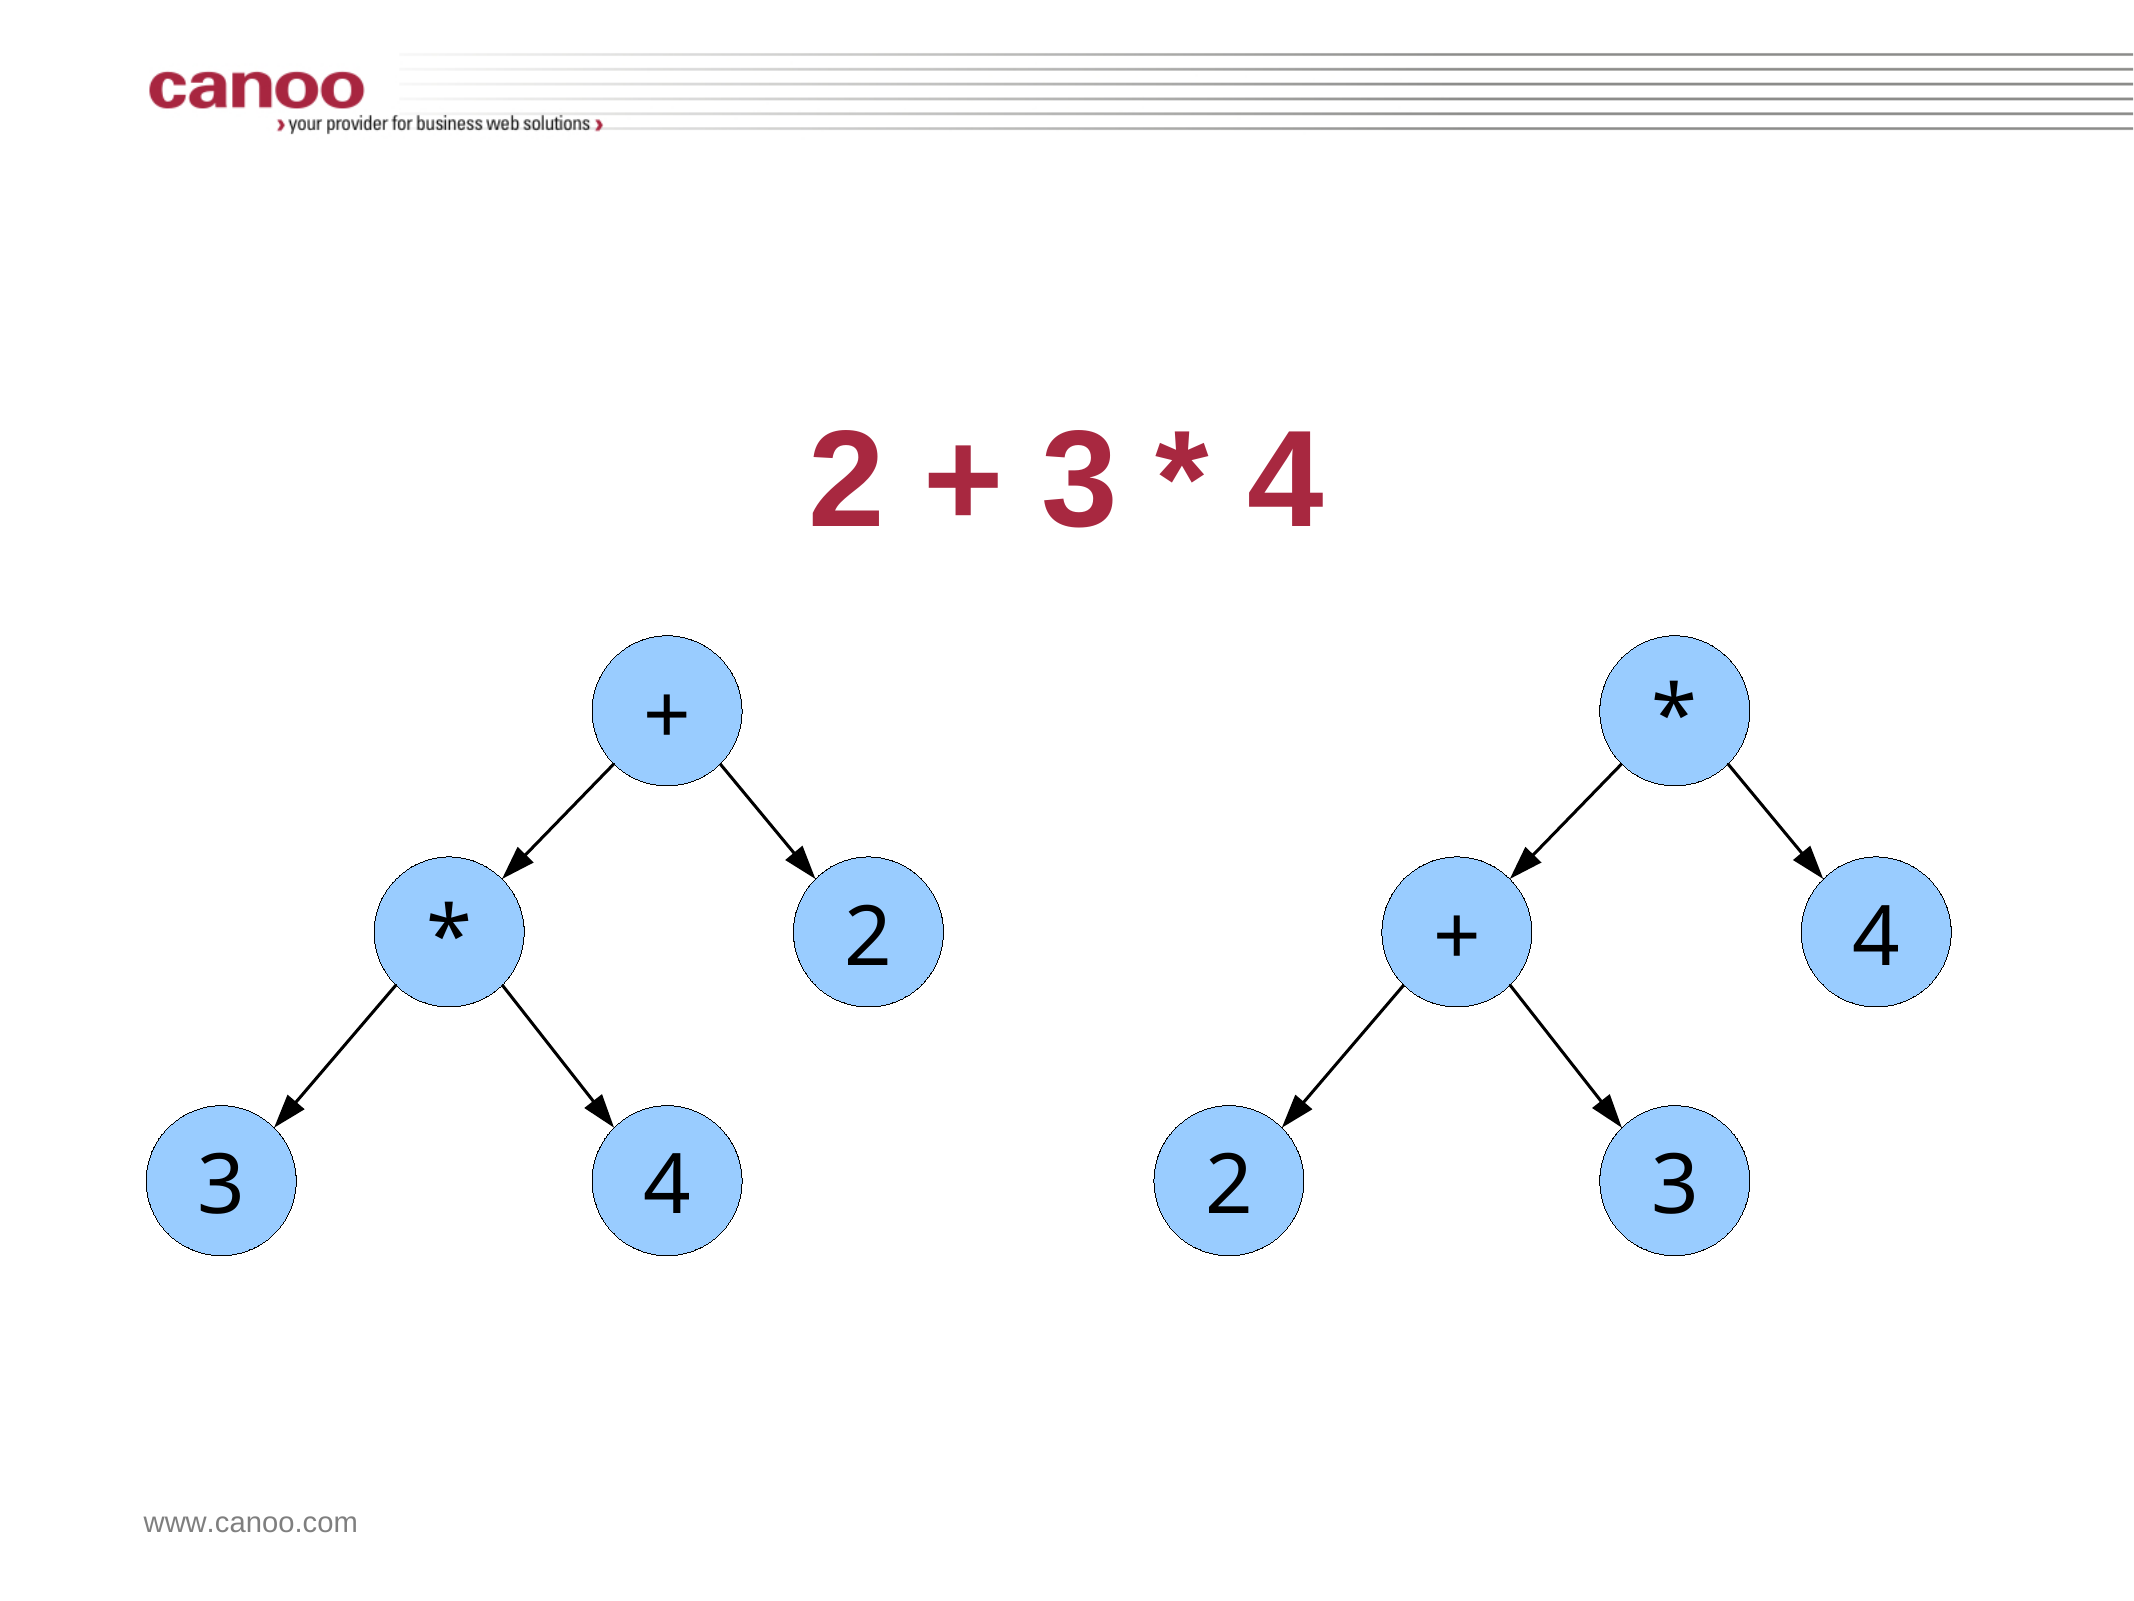

# 2 + 3 * 4
+
*
2
3
4
*
+
4
2
3